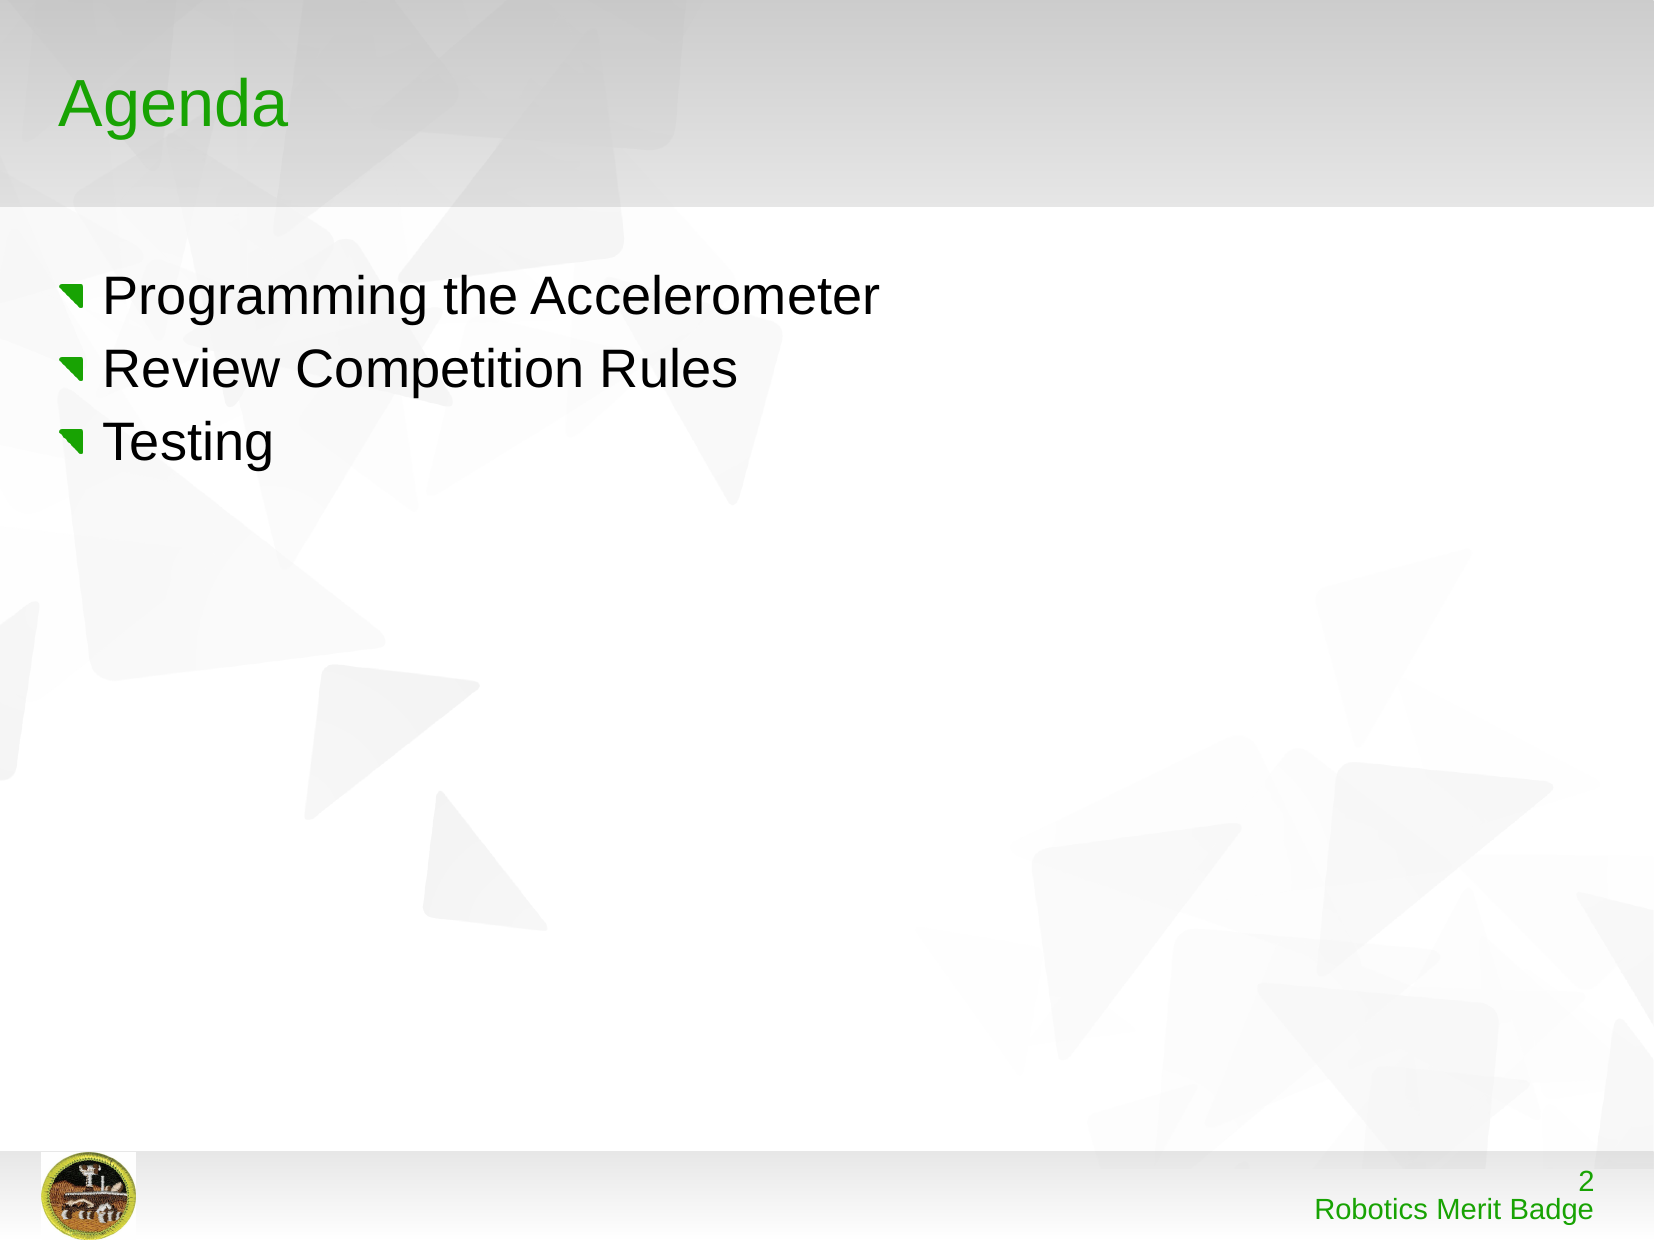

# Agenda
Programming the Accelerometer
Review Competition Rules
Testing
2
Robotics Merit Badge